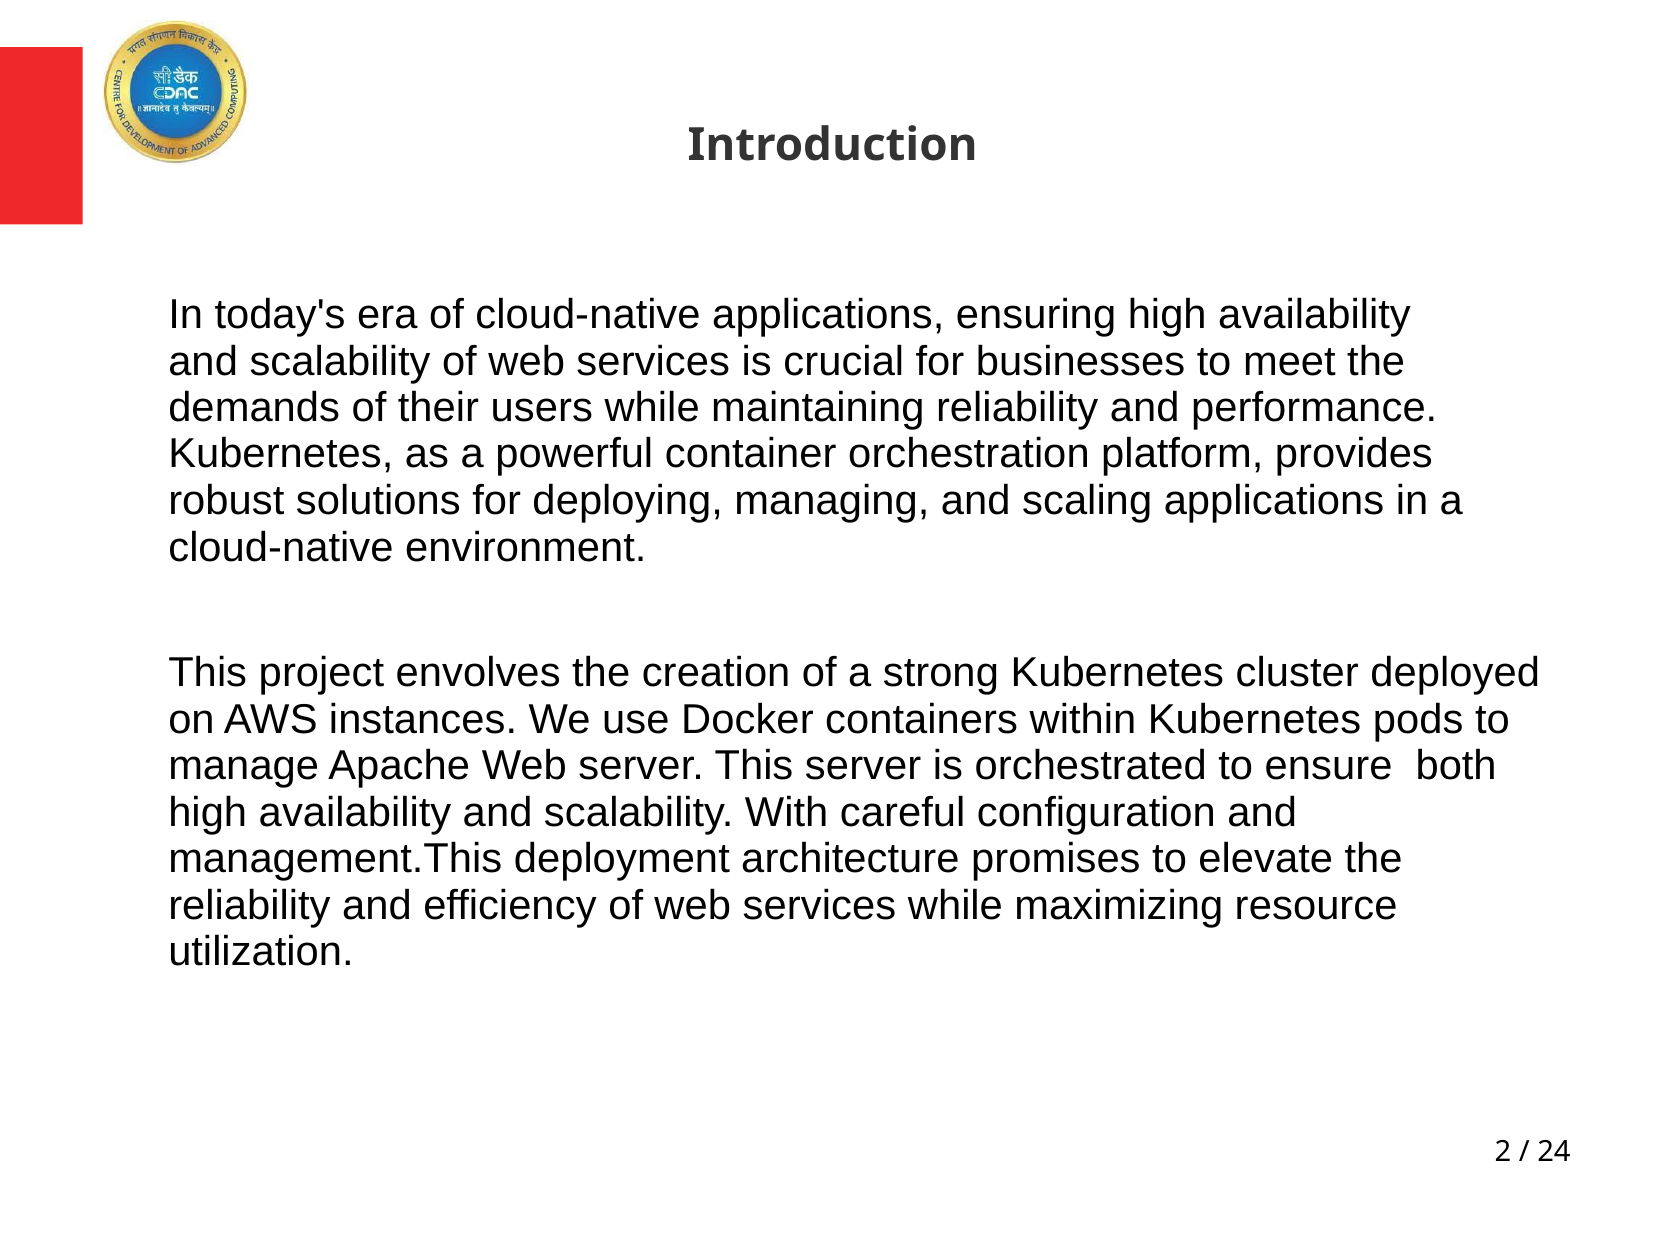

# Introduction
In today's era of cloud-native applications, ensuring high availability and scalability of web services is crucial for businesses to meet the demands of their users while maintaining reliability and performance. Kubernetes, as a powerful container orchestration platform, provides robust solutions for deploying, managing, and scaling applications in a cloud-native environment.
This project envolves the creation of a strong Kubernetes cluster deployed on AWS instances. We use Docker containers within Kubernetes pods to manage Apache Web server. This server is orchestrated to ensure both high availability and scalability. With careful configuration and management.This deployment architecture promises to elevate the reliability and efficiency of web services while maximizing resource utilization.
2